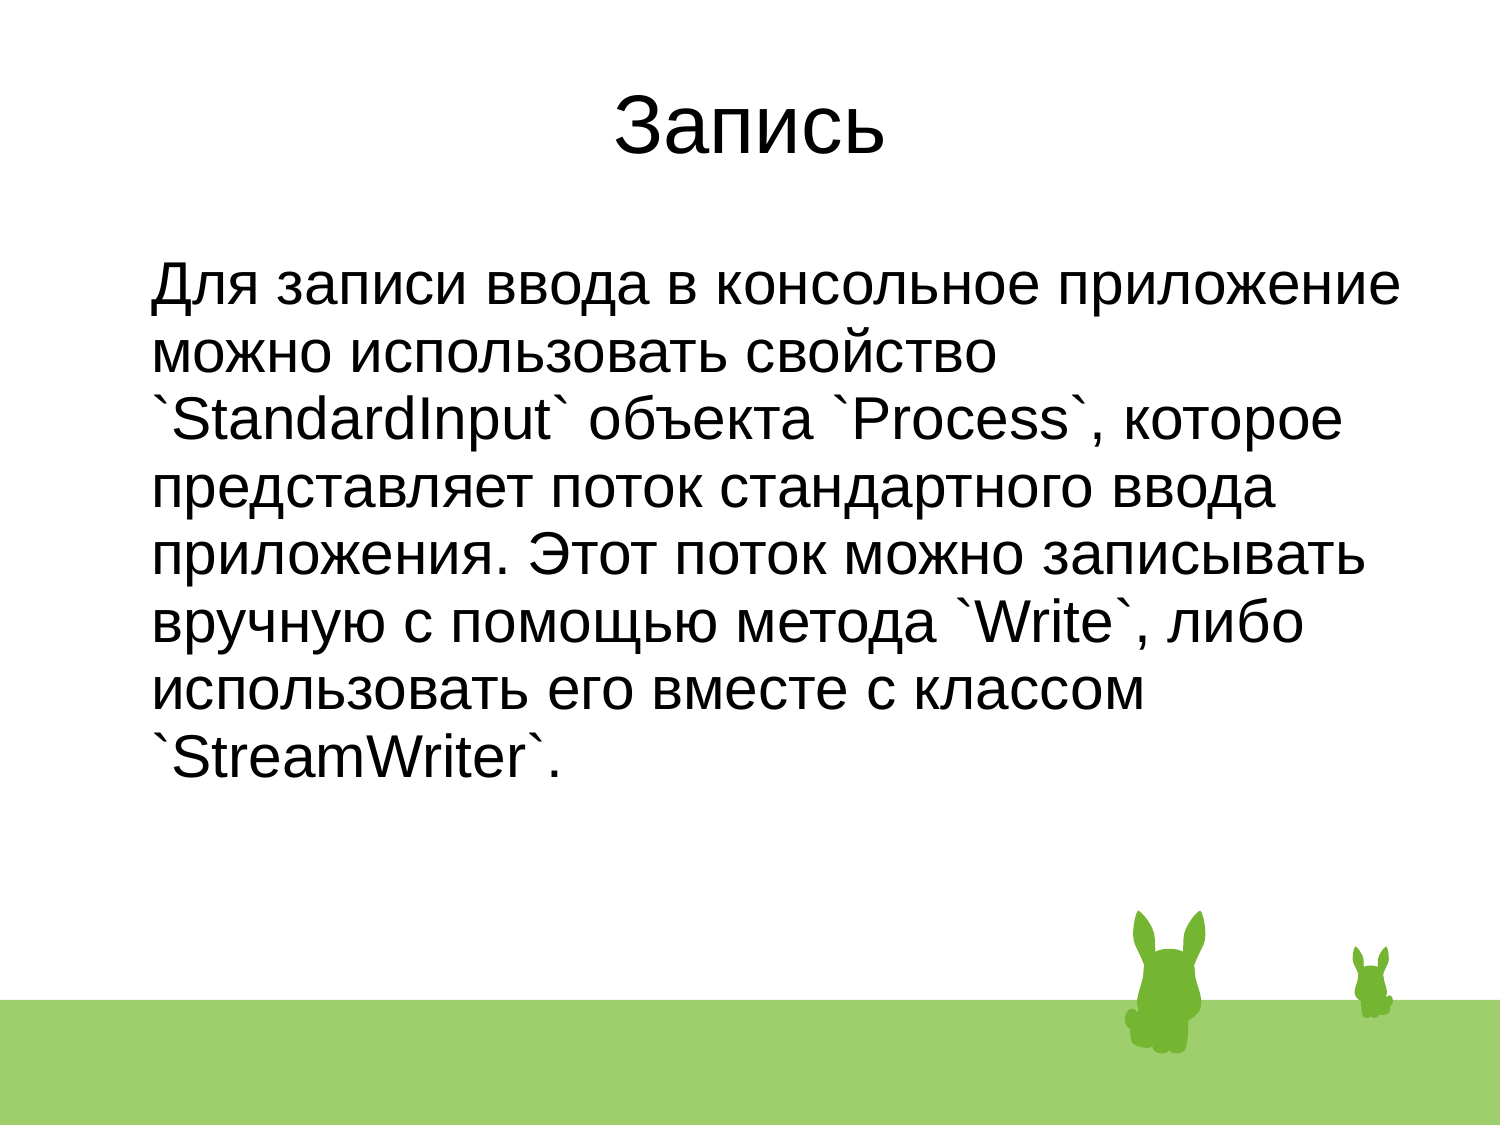

# Запись
Для записи ввода в консольное приложение можно использовать свойство `StandardInput` объекта `Process`, которое представляет поток стандартного ввода приложения. Этот поток можно записывать вручную с помощью метода `Write`, либо использовать его вместе с классом `StreamWriter`.